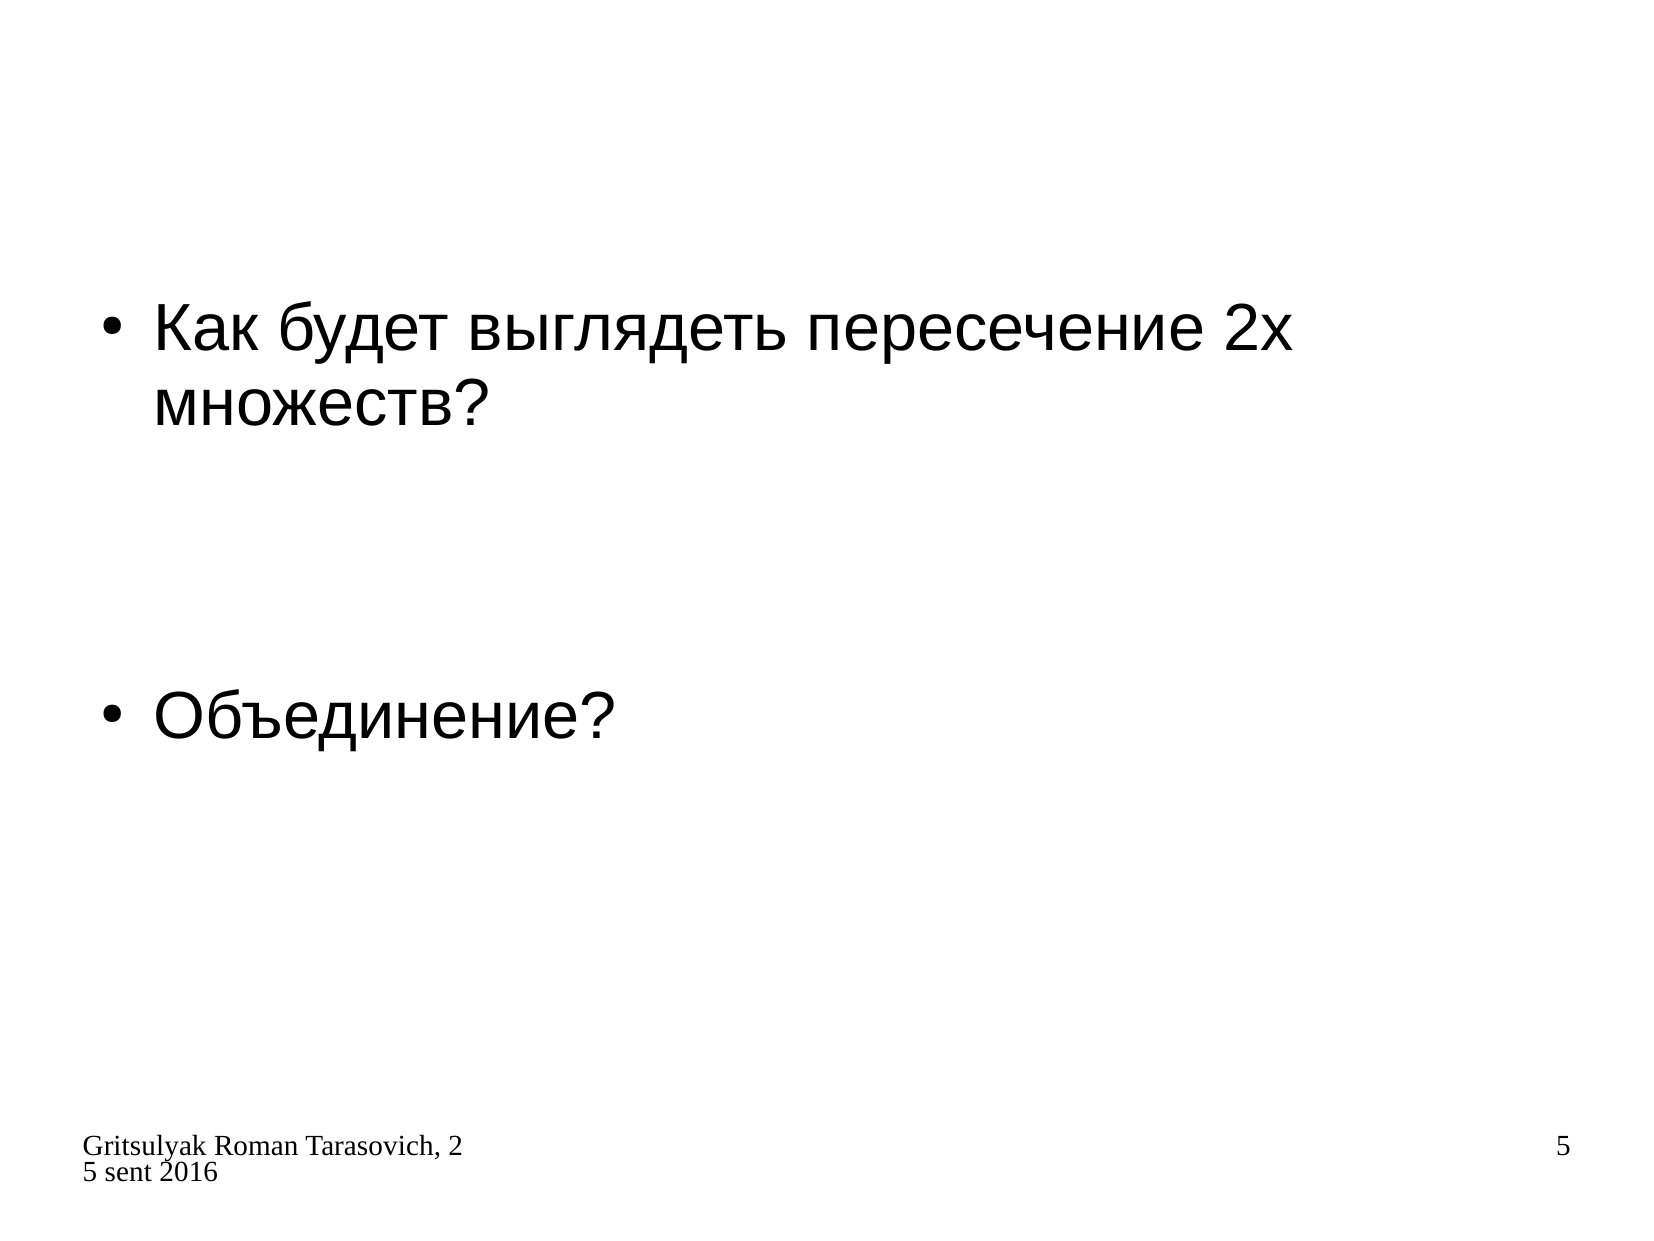

#
Как будет выглядеть пересечение 2х множеств?
Объединение?
Gritsulyak Roman Tarasovich, 25 sent 2016
5